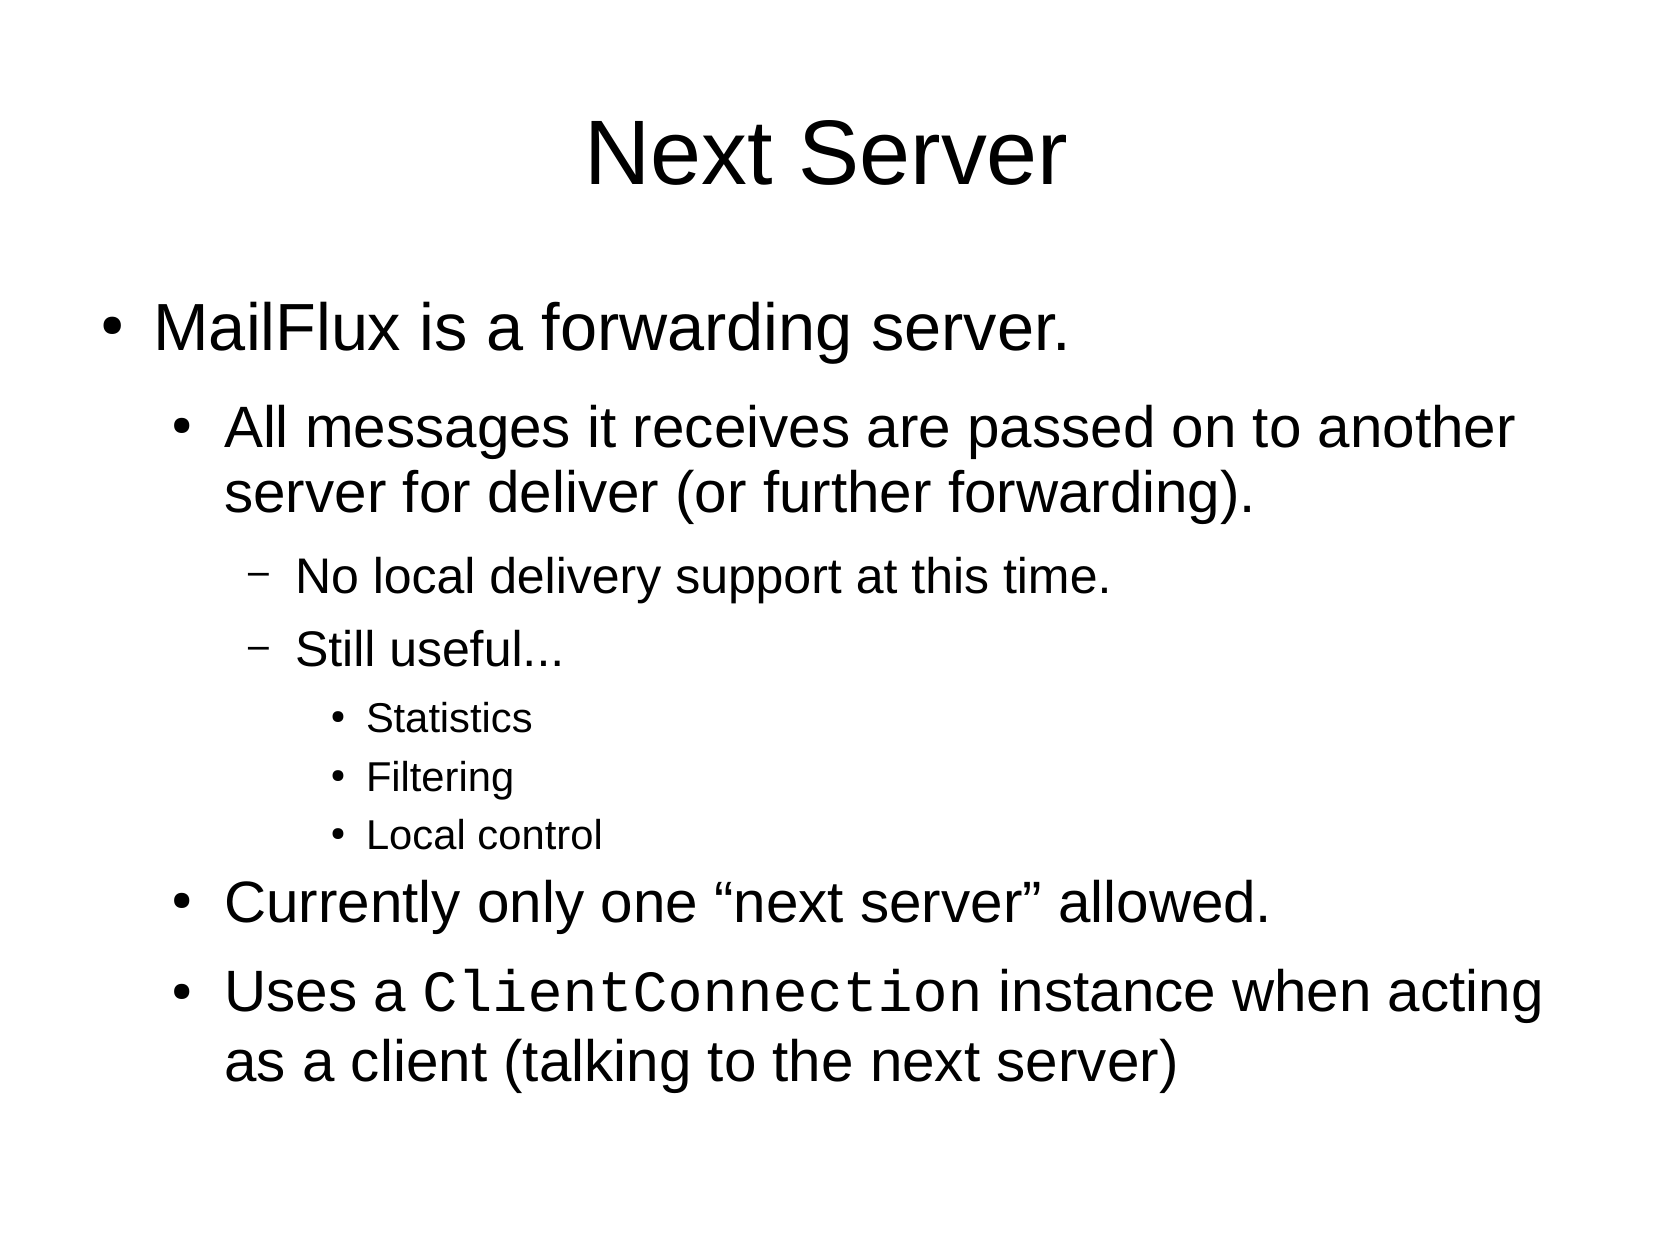

# Next Server
MailFlux is a forwarding server.
All messages it receives are passed on to another server for deliver (or further forwarding).
No local delivery support at this time.
Still useful...
Statistics
Filtering
Local control
Currently only one “next server” allowed.
Uses a ClientConnection instance when acting as a client (talking to the next server)